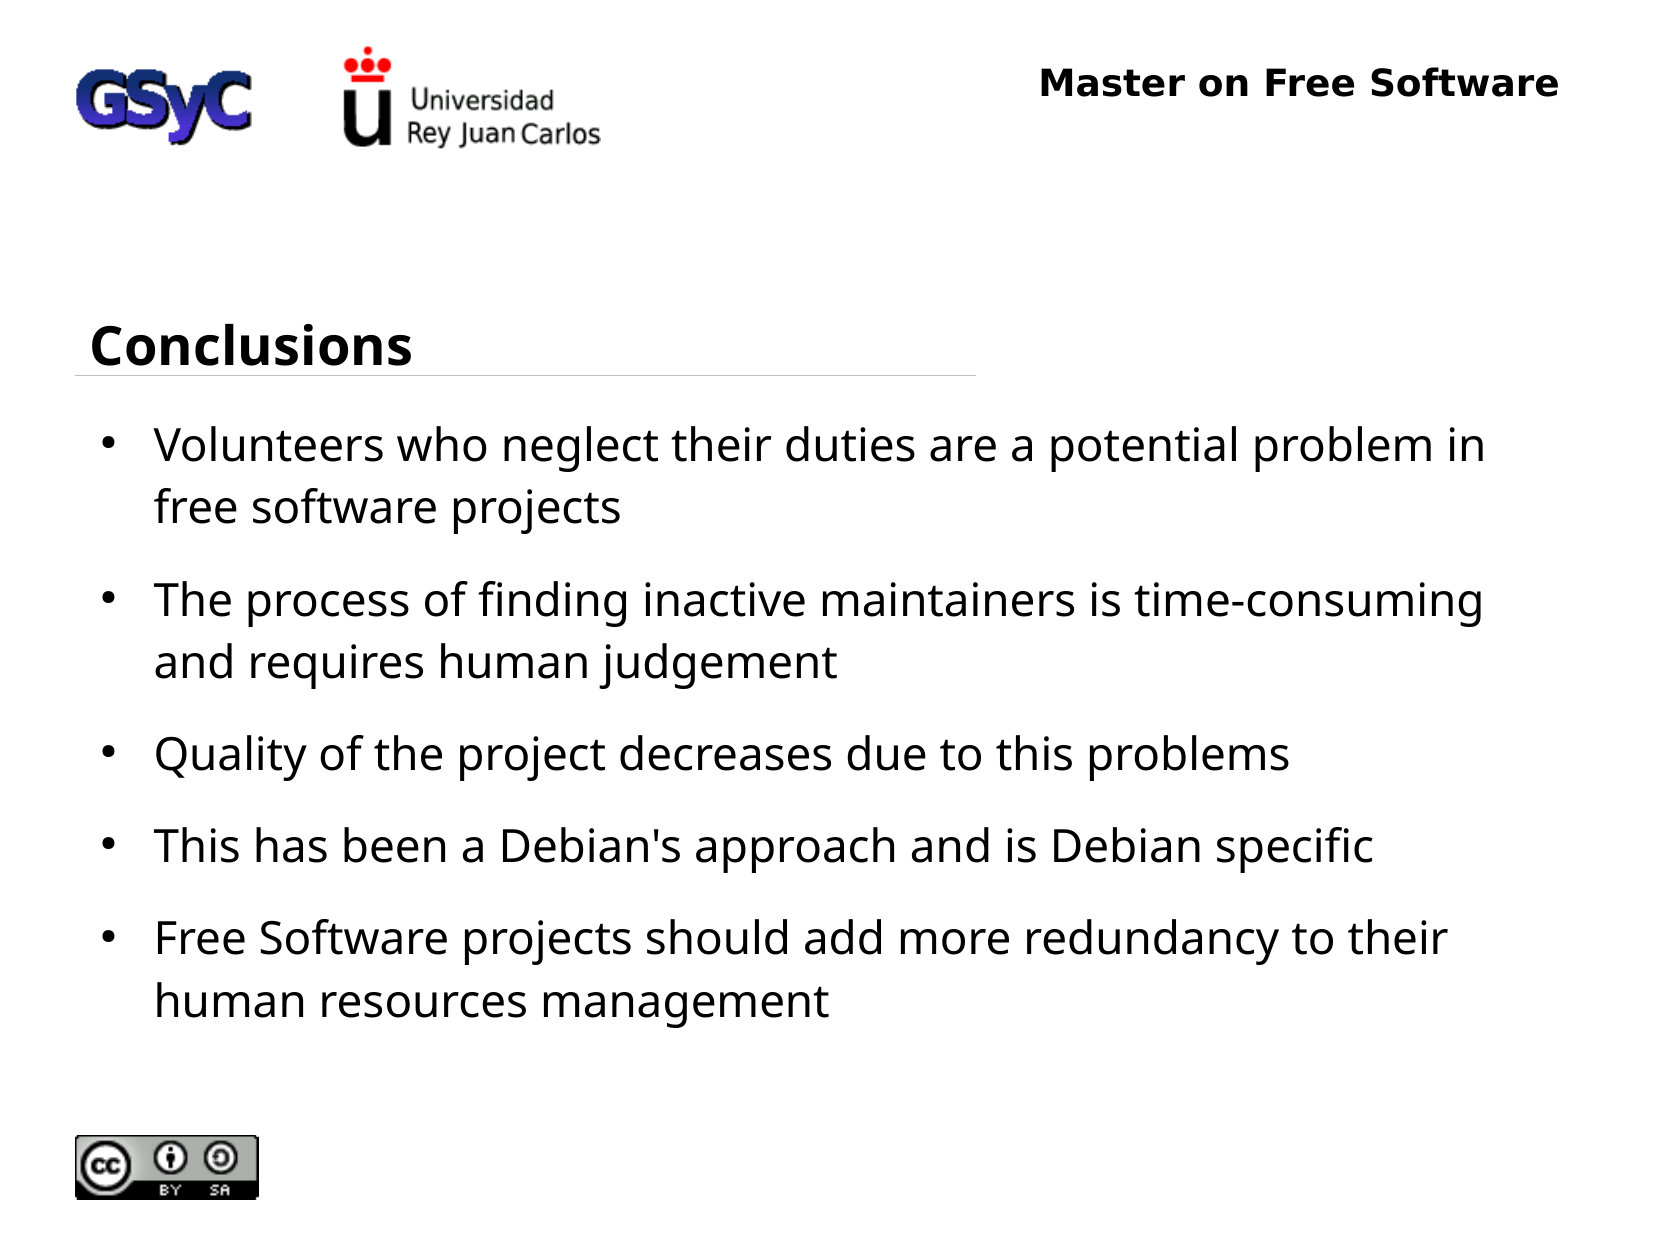

Conclusions
# Volunteers who neglect their duties are a potential problem in free software projects
The process of finding inactive maintainers is time-consuming and requires human judgement
Quality of the project decreases due to this problems
This has been a Debian's approach and is Debian specific
Free Software projects should add more redundancy to their human resources management